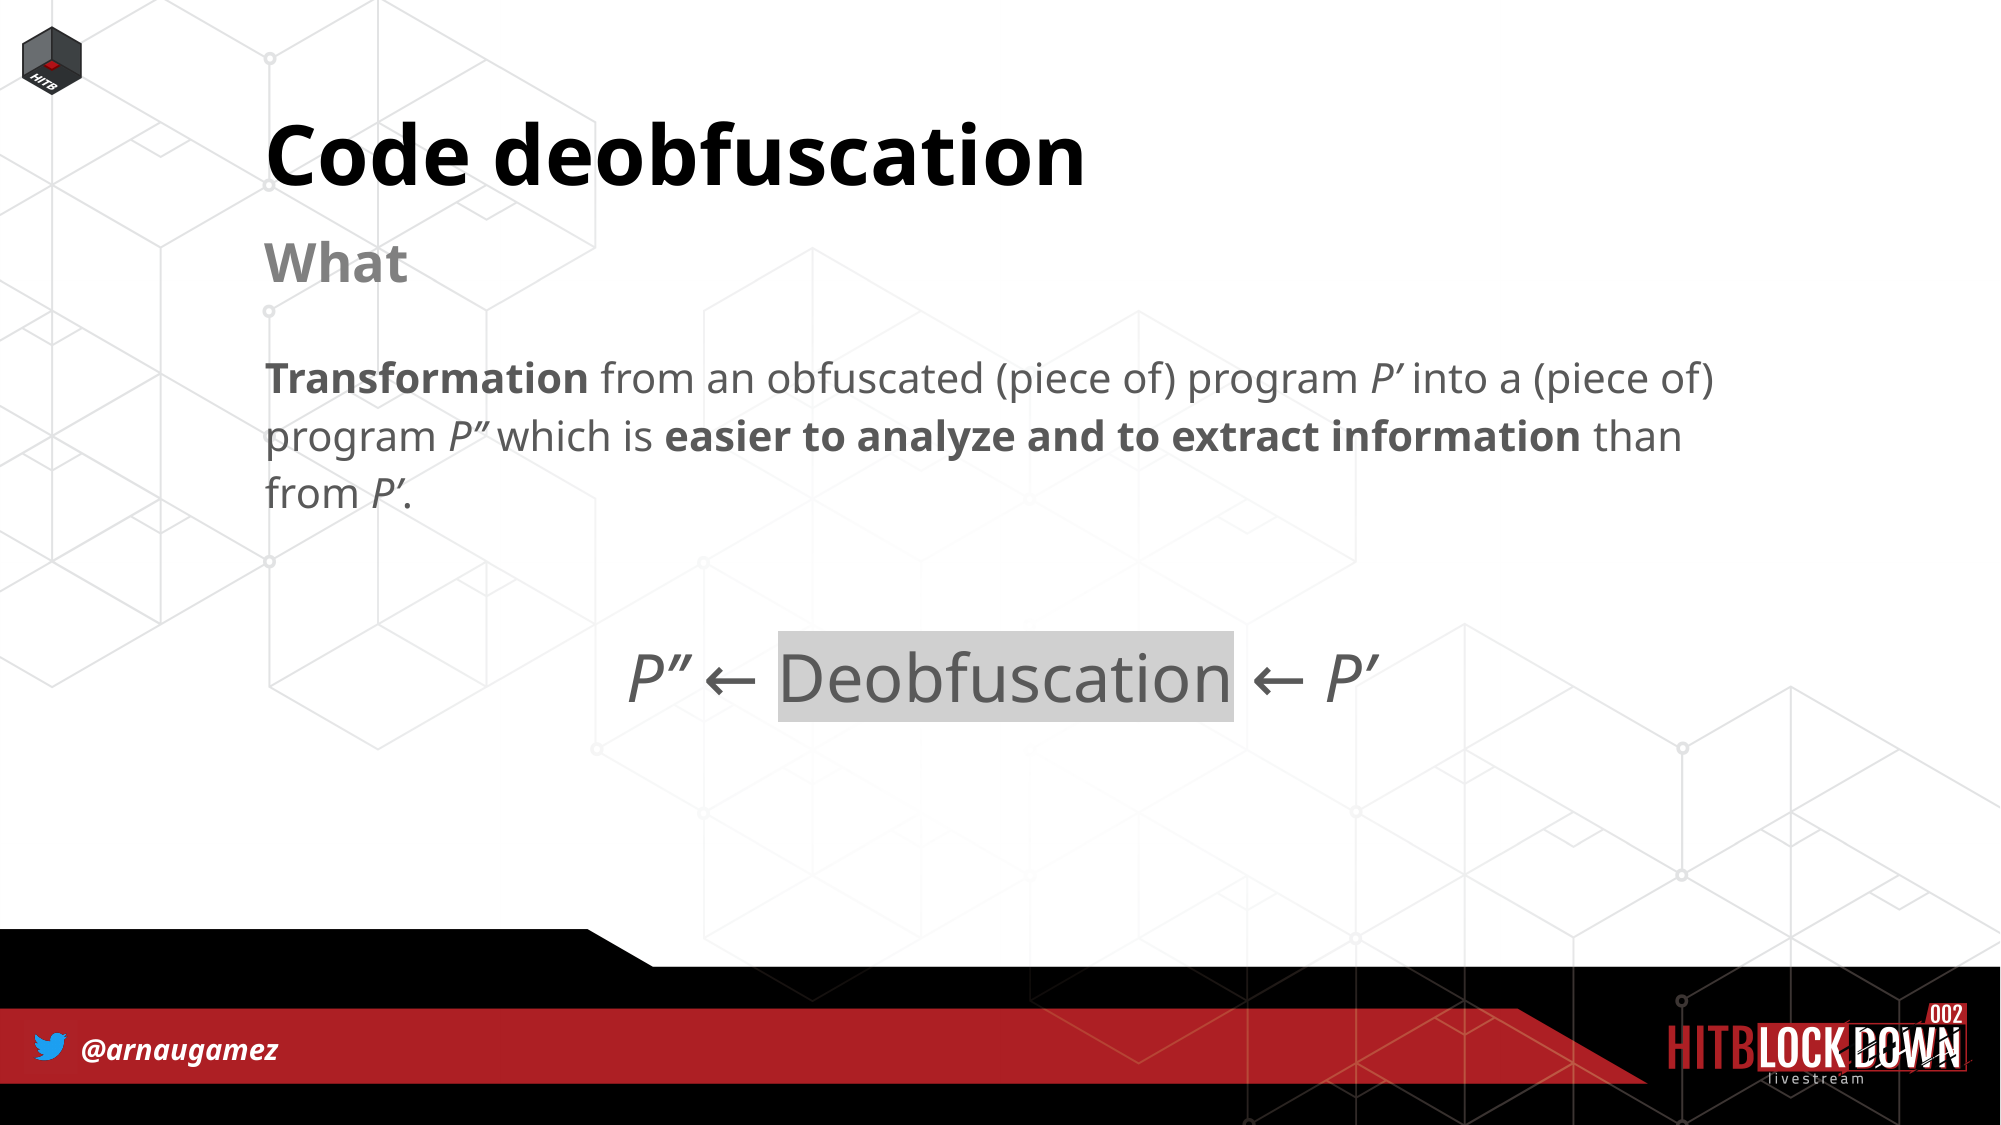

# Code deobfuscation
What
Transformation from an obfuscated (piece of) program P’ into a (piece of) program P’’ which is easier to analyze and to extract information than from P’.
P’’ ← Deobfuscation ← P’